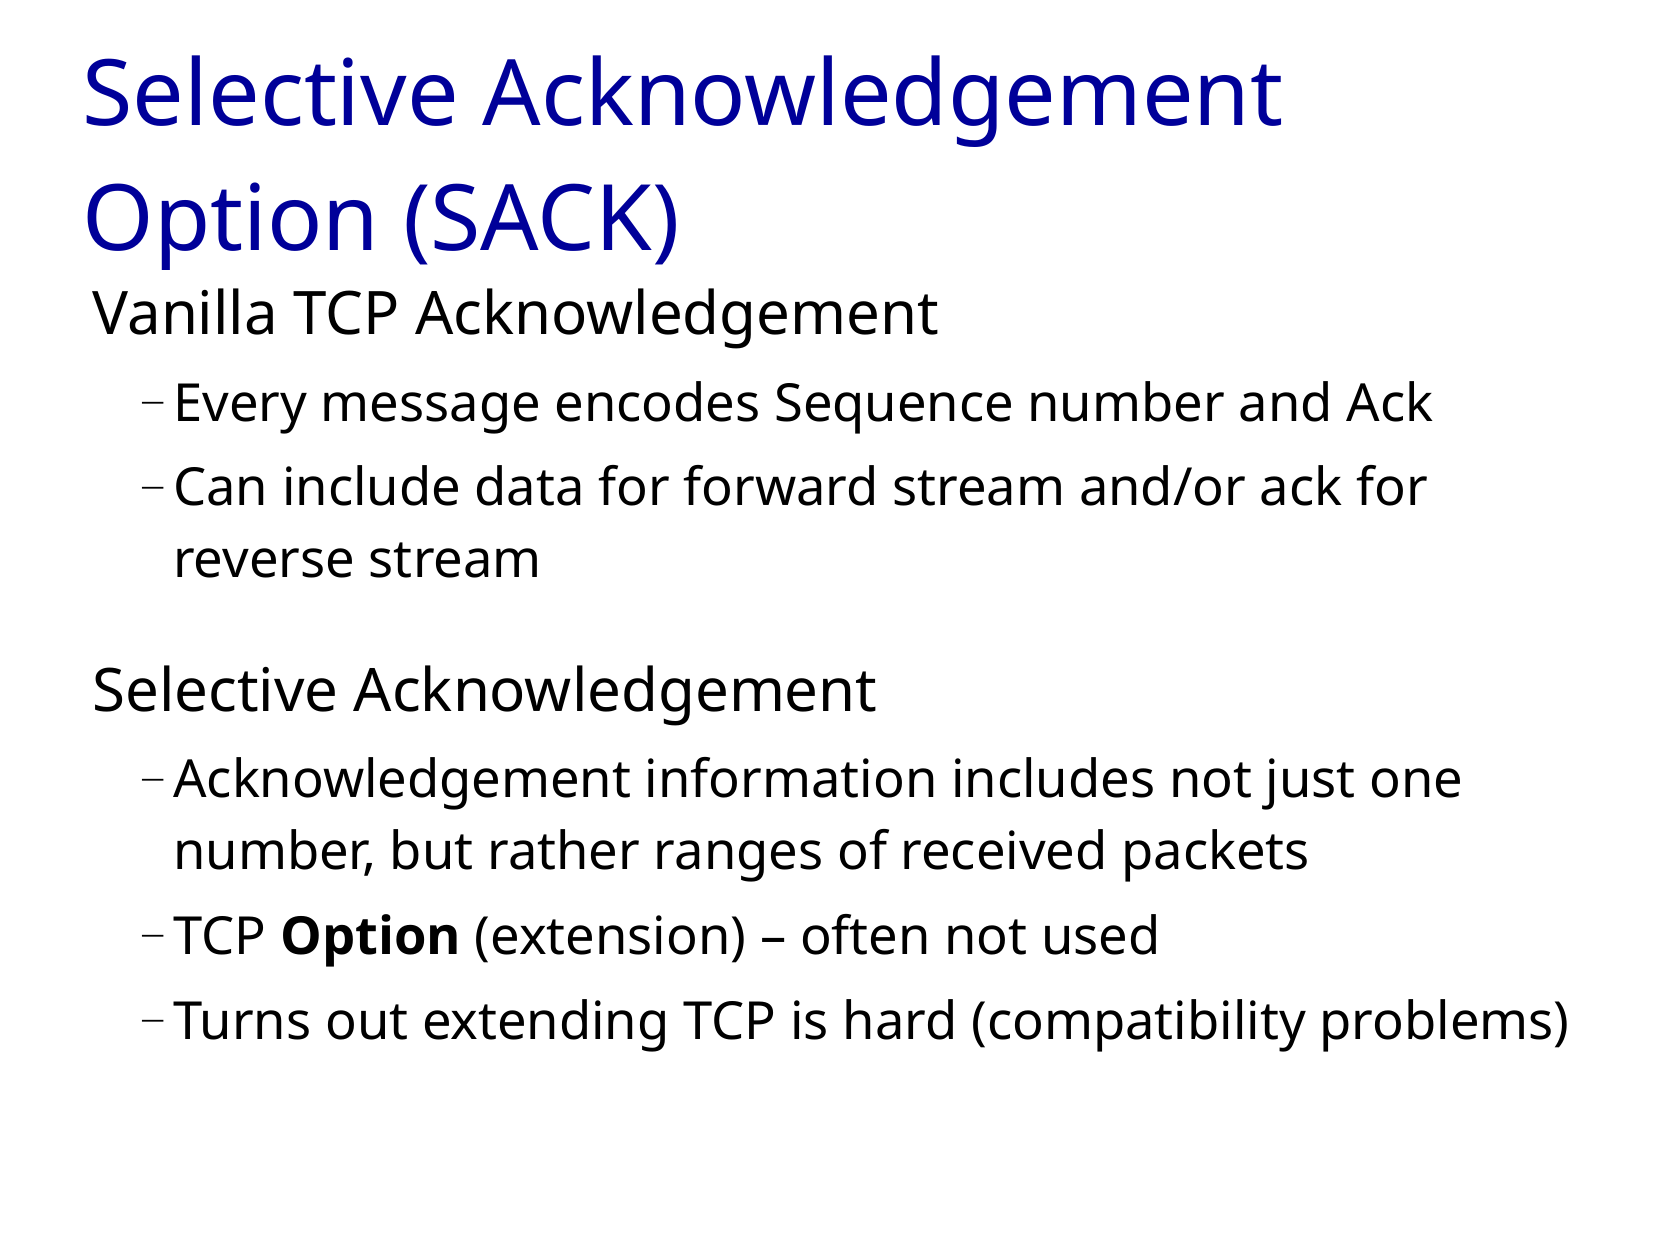

# Selective Acknowledgement Option (SACK)
Vanilla TCP Acknowledgement
Every message encodes Sequence number and Ack
Can include data for forward stream and/or ack for reverse stream
Selective Acknowledgement
Acknowledgement information includes not just one number, but rather ranges of received packets
TCP Option (extension) – often not used
Turns out extending TCP is hard (compatibility problems)